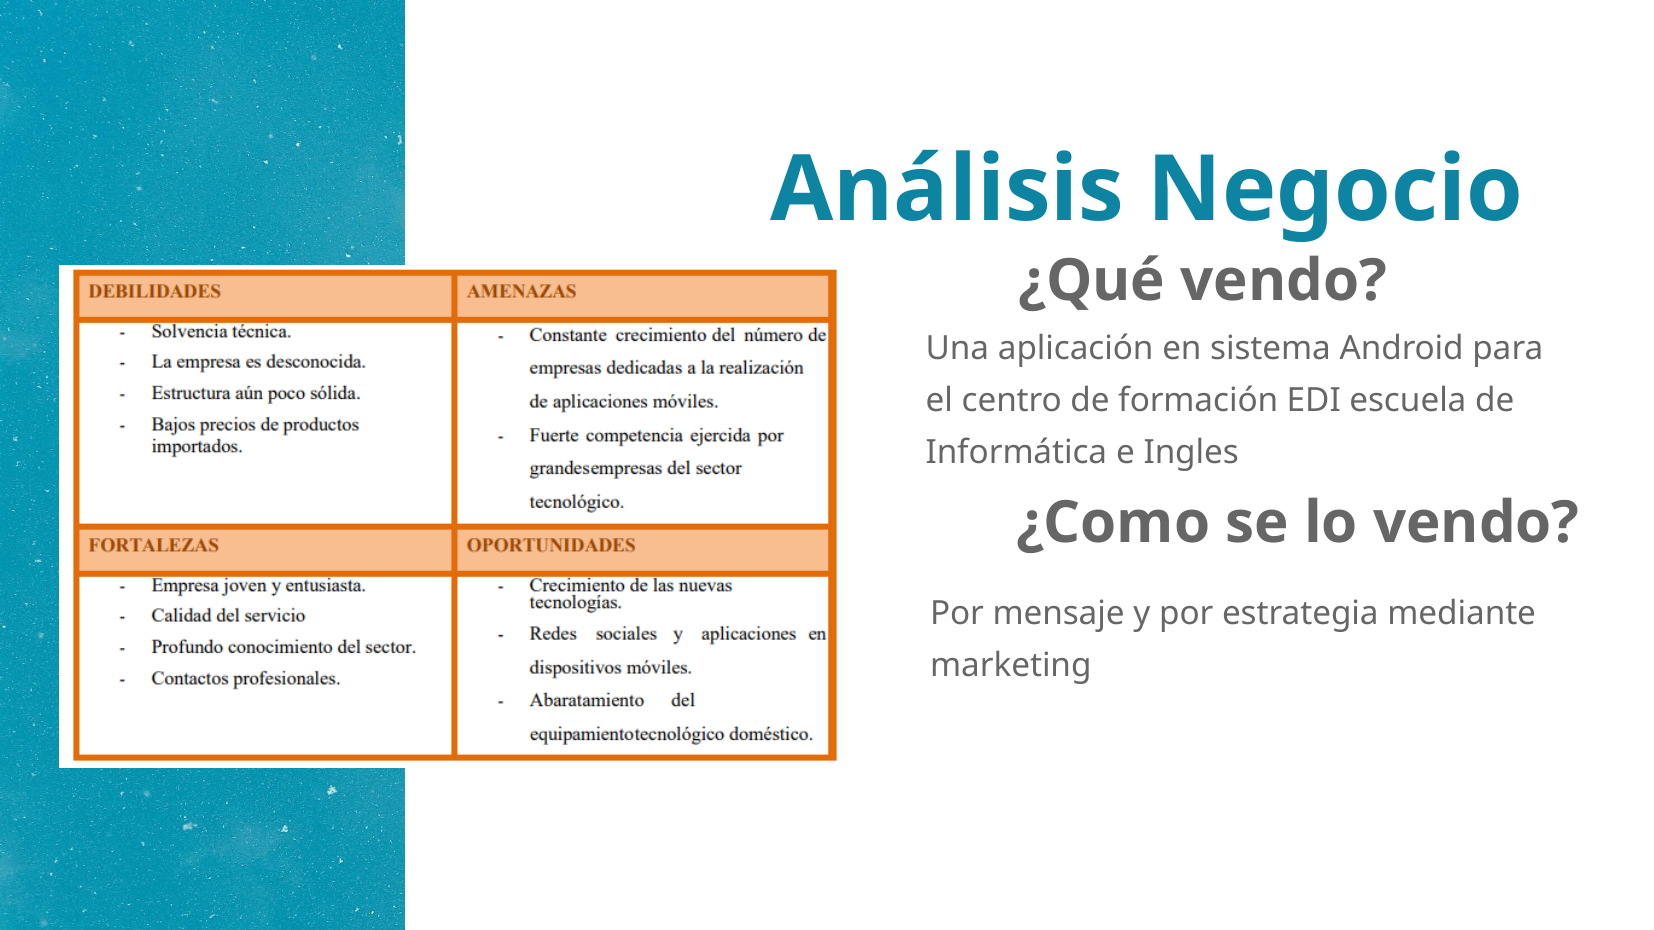

# Análisis Negocio
¿Qué vendo?
Una aplicación en sistema Android para el centro de formación EDI escuela de Informática e Ingles
¿Como se lo vendo?
Por mensaje y por estrategia mediante marketing